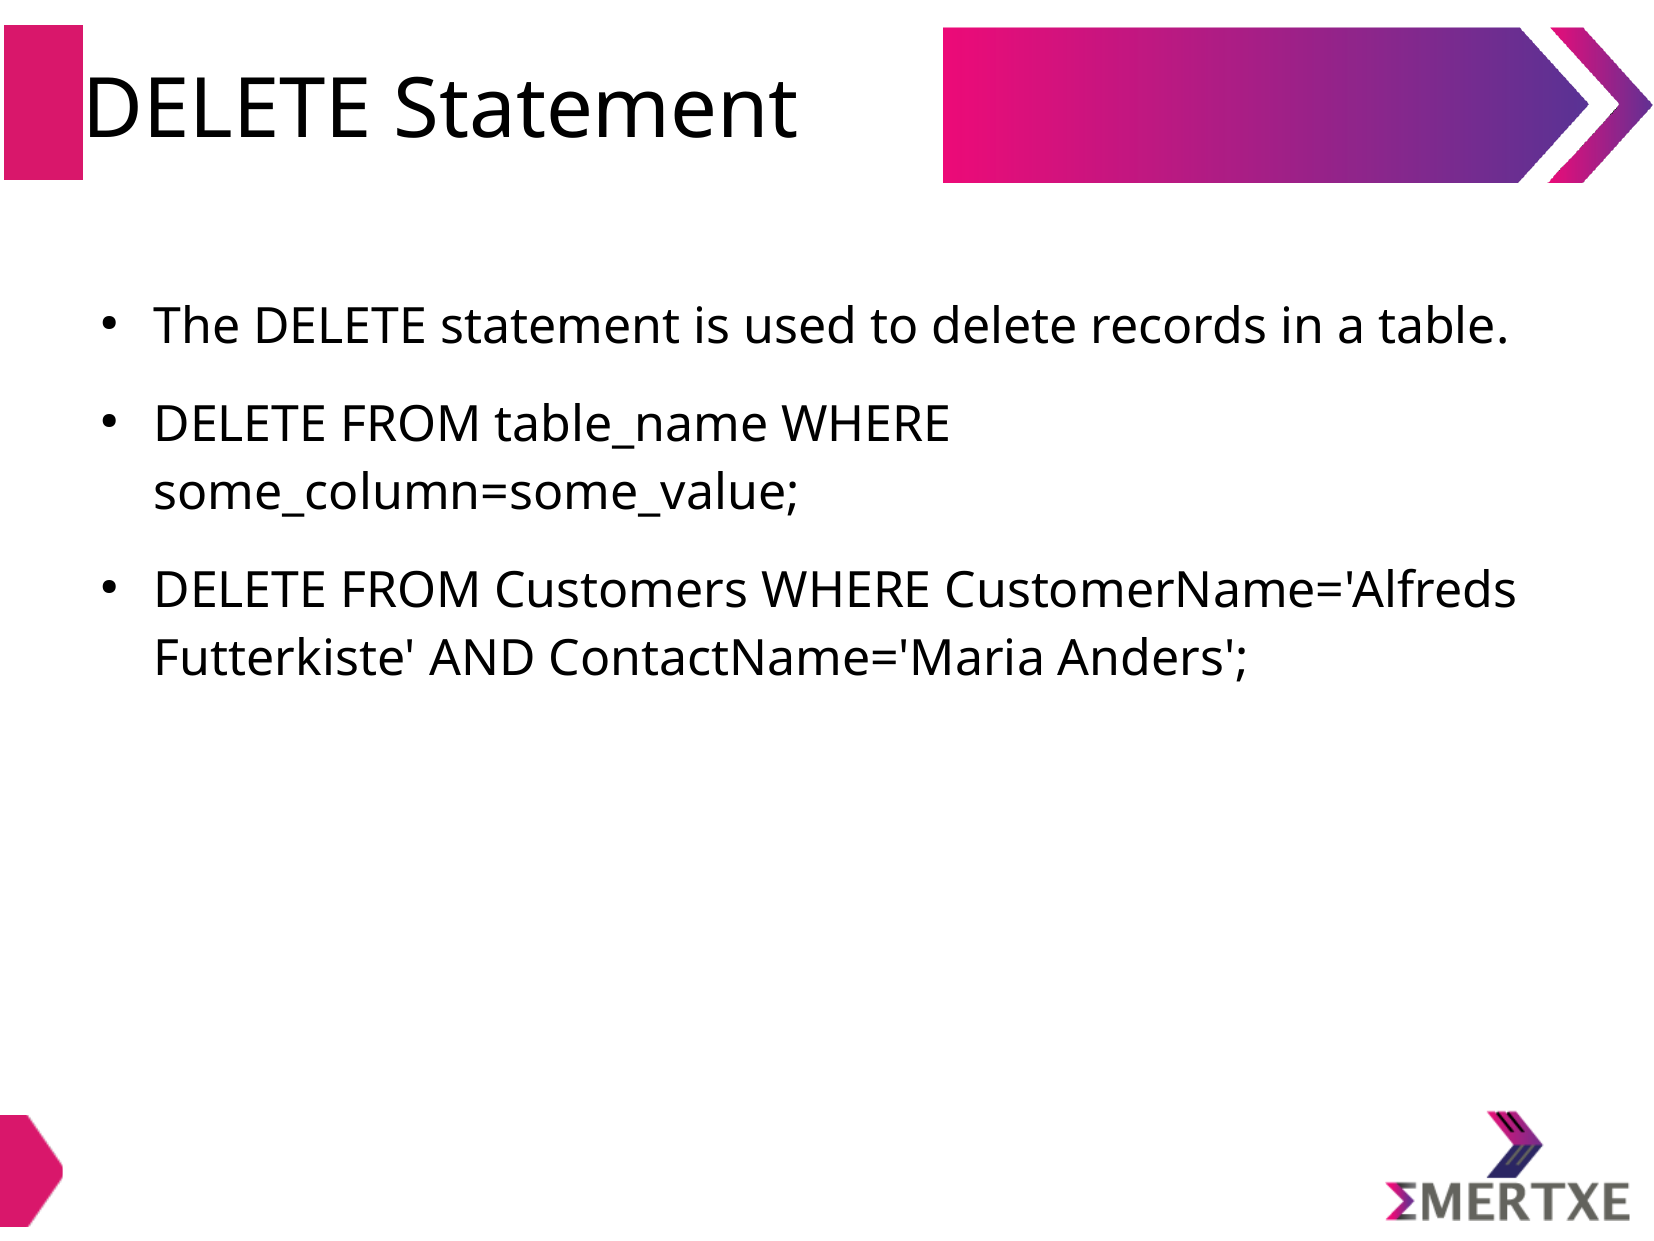

# DELETE Statement
The DELETE statement is used to delete records in a table.
DELETE FROM table_name WHERE some_column=some_value;
DELETE FROM Customers WHERE CustomerName='Alfreds Futterkiste' AND ContactName='Maria Anders';